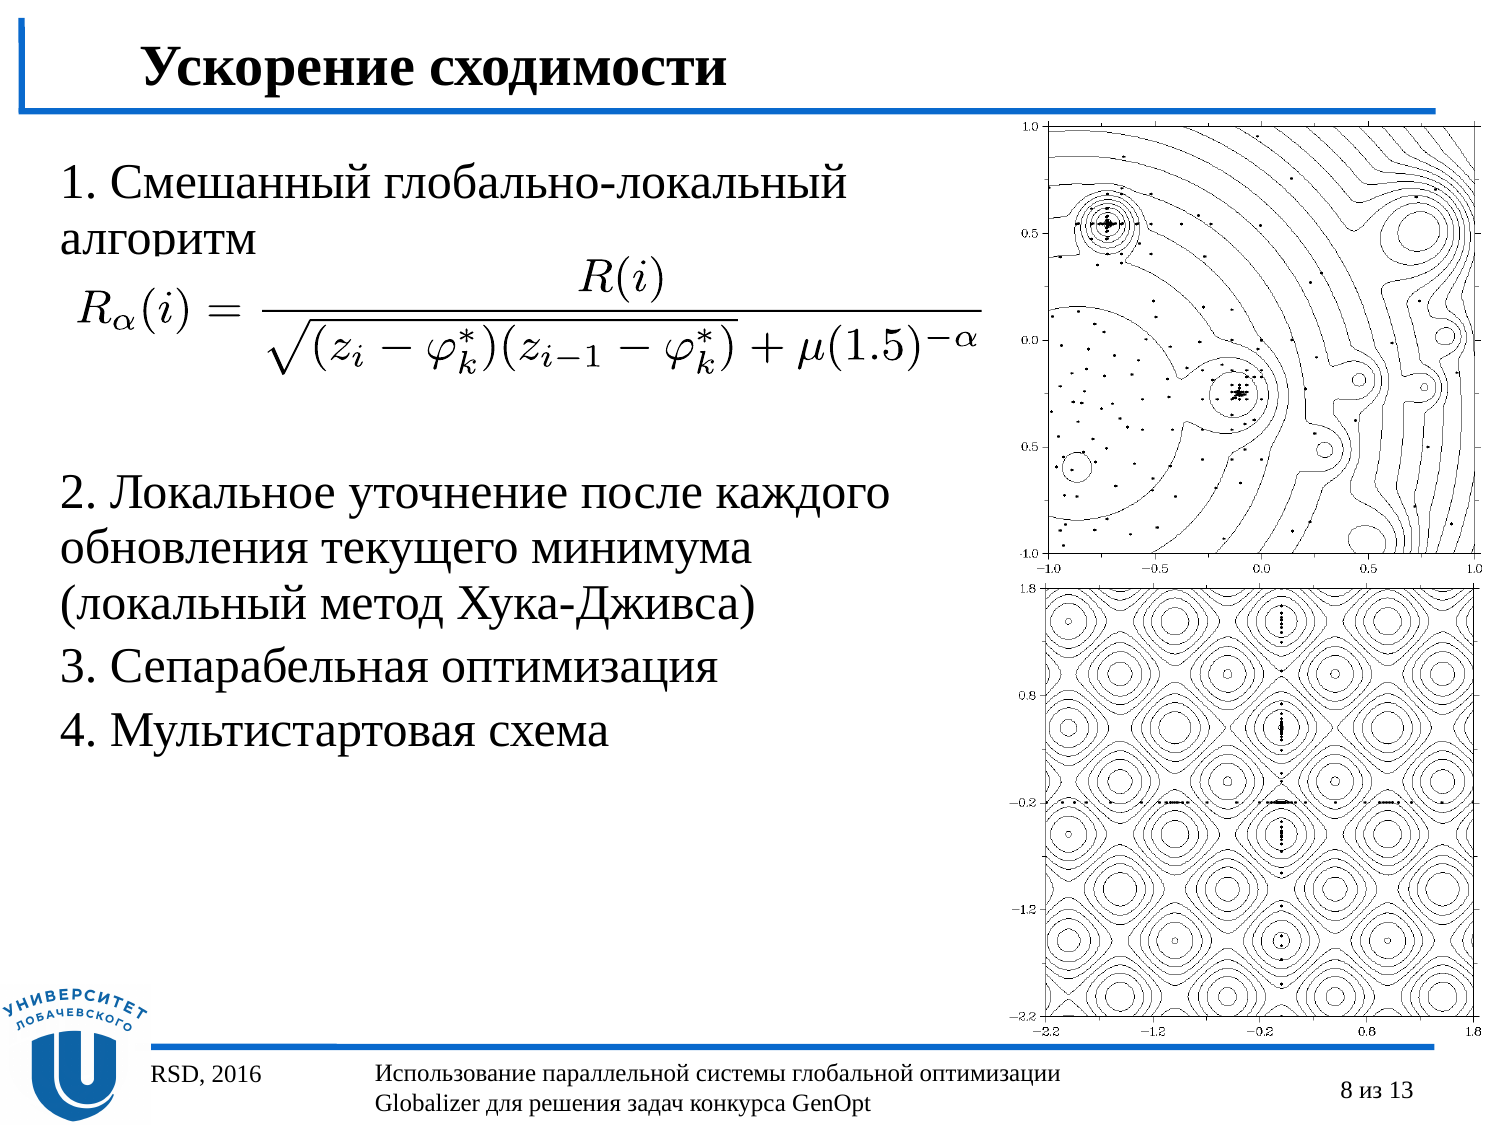

Ускорение сходимости
1. Смешанный глобально-локальный алгоритм
2. Локальное уточнение после каждого обновления текущего минимума (локальный метод Хука-Дживса)
3. Сепарабельная оптимизация
4. Мультистартовая схема